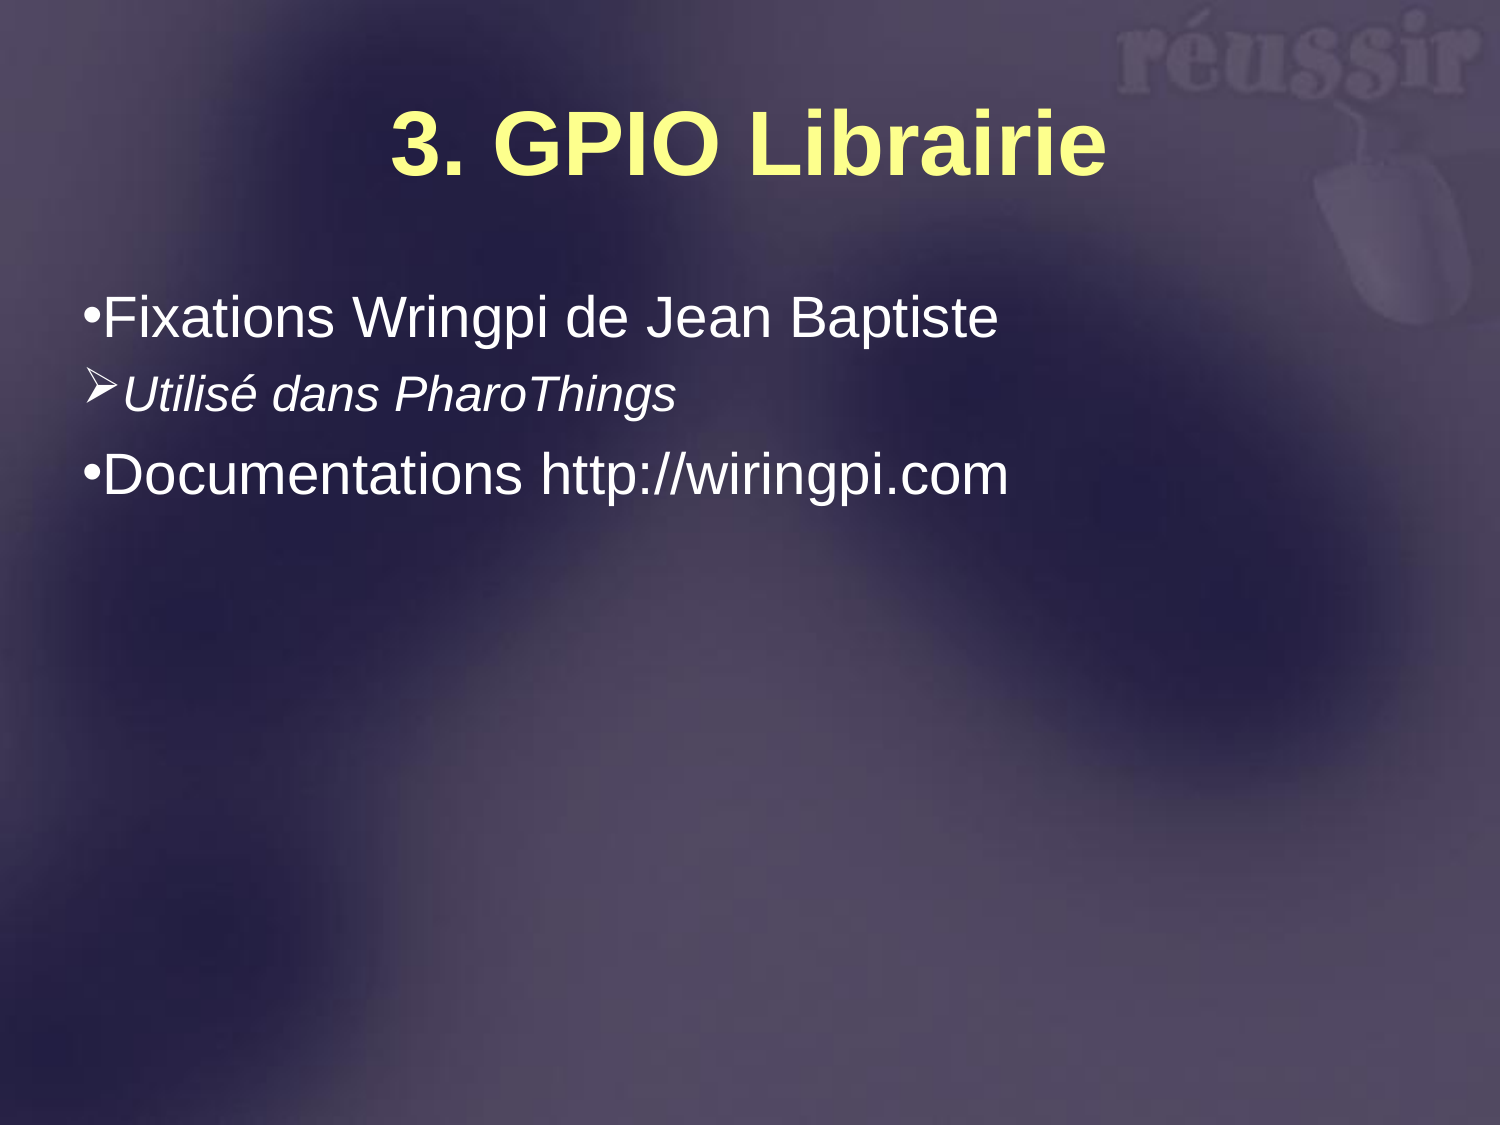

# 3. GPIO Librairie
Fixations Wringpi de Jean Baptiste
Utilisé dans PharoThings
Documentations http://wiringpi.com